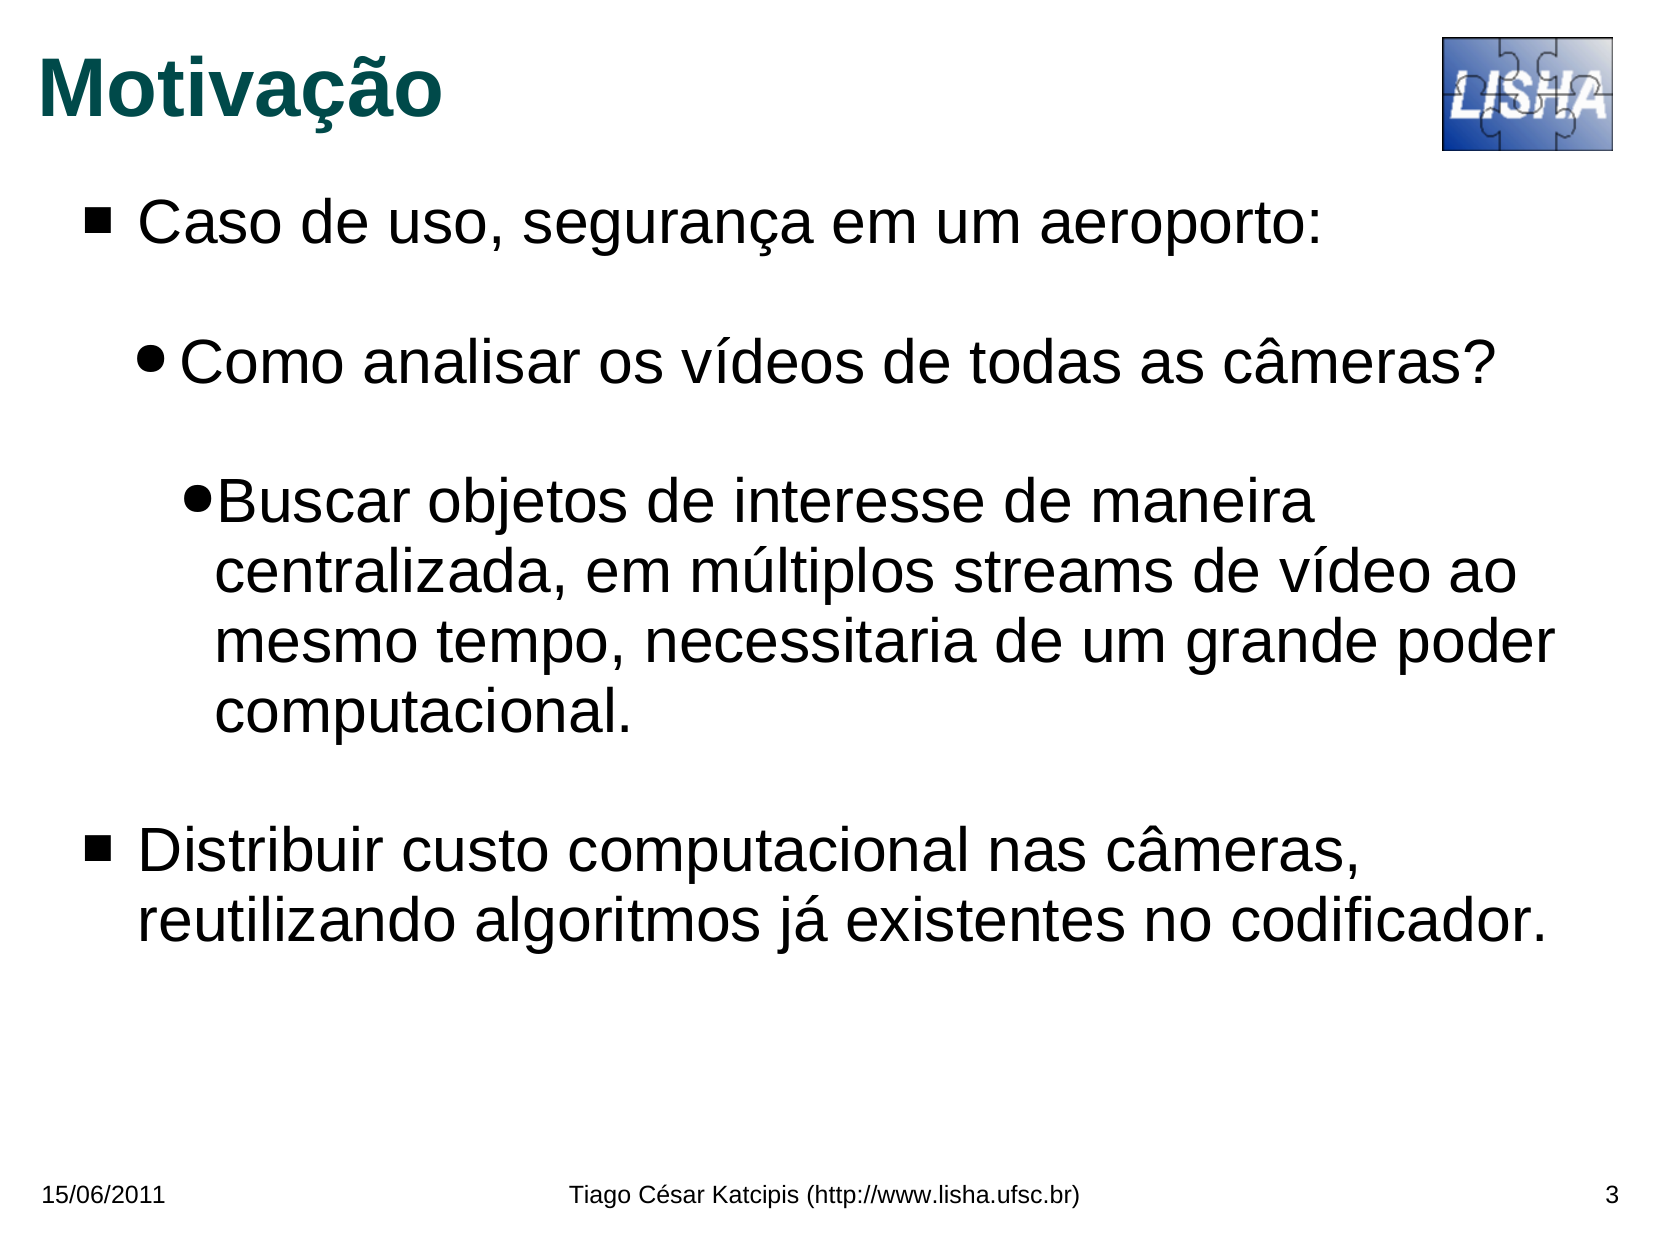

# Motivação
Caso de uso, segurança em um aeroporto:
Como analisar os vídeos de todas as câmeras?
Buscar objetos de interesse de maneira centralizada, em múltiplos streams de vídeo ao mesmo tempo, necessitaria de um grande poder computacional.
Distribuir custo computacional nas câmeras, reutilizando algoritmos já existentes no codificador.